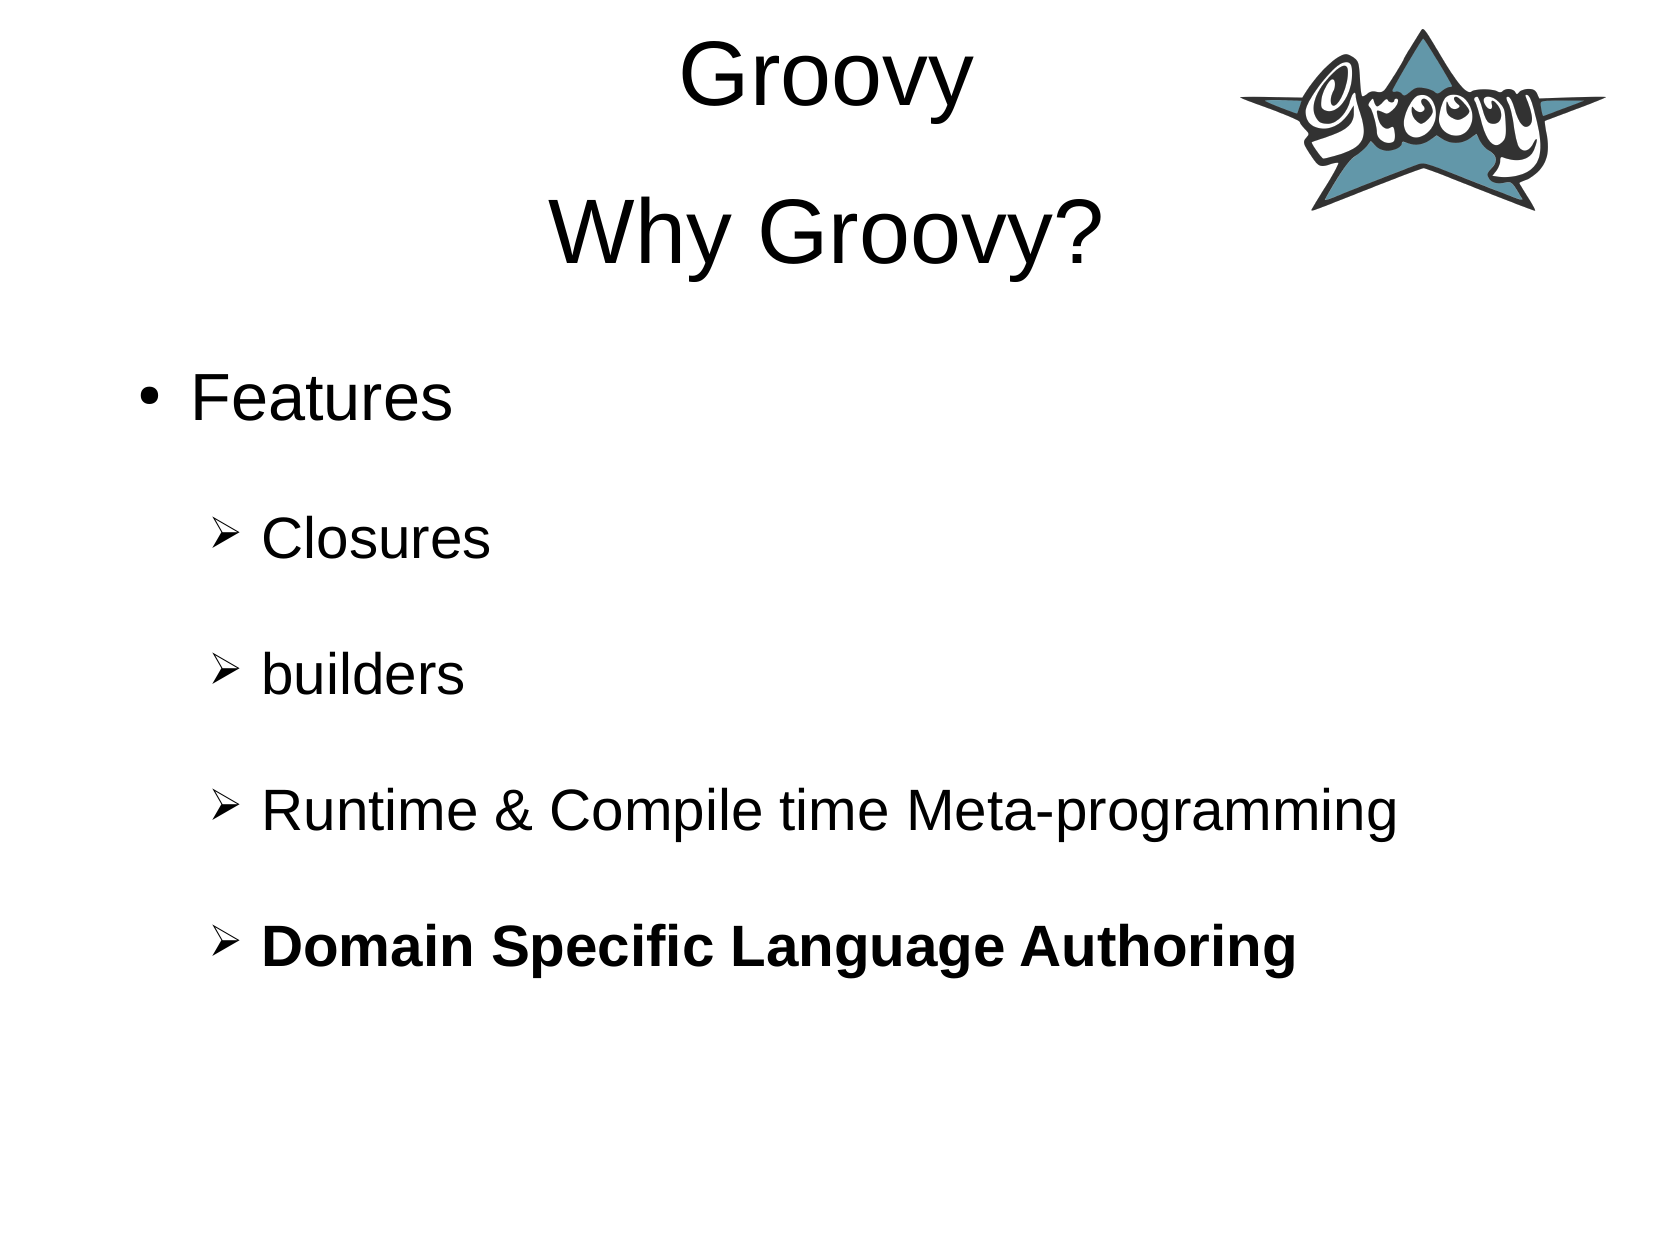

# Groovy Why Groovy?
Features
Closures
builders
Runtime & Compile time Meta-programming
Domain Specific Language Authoring